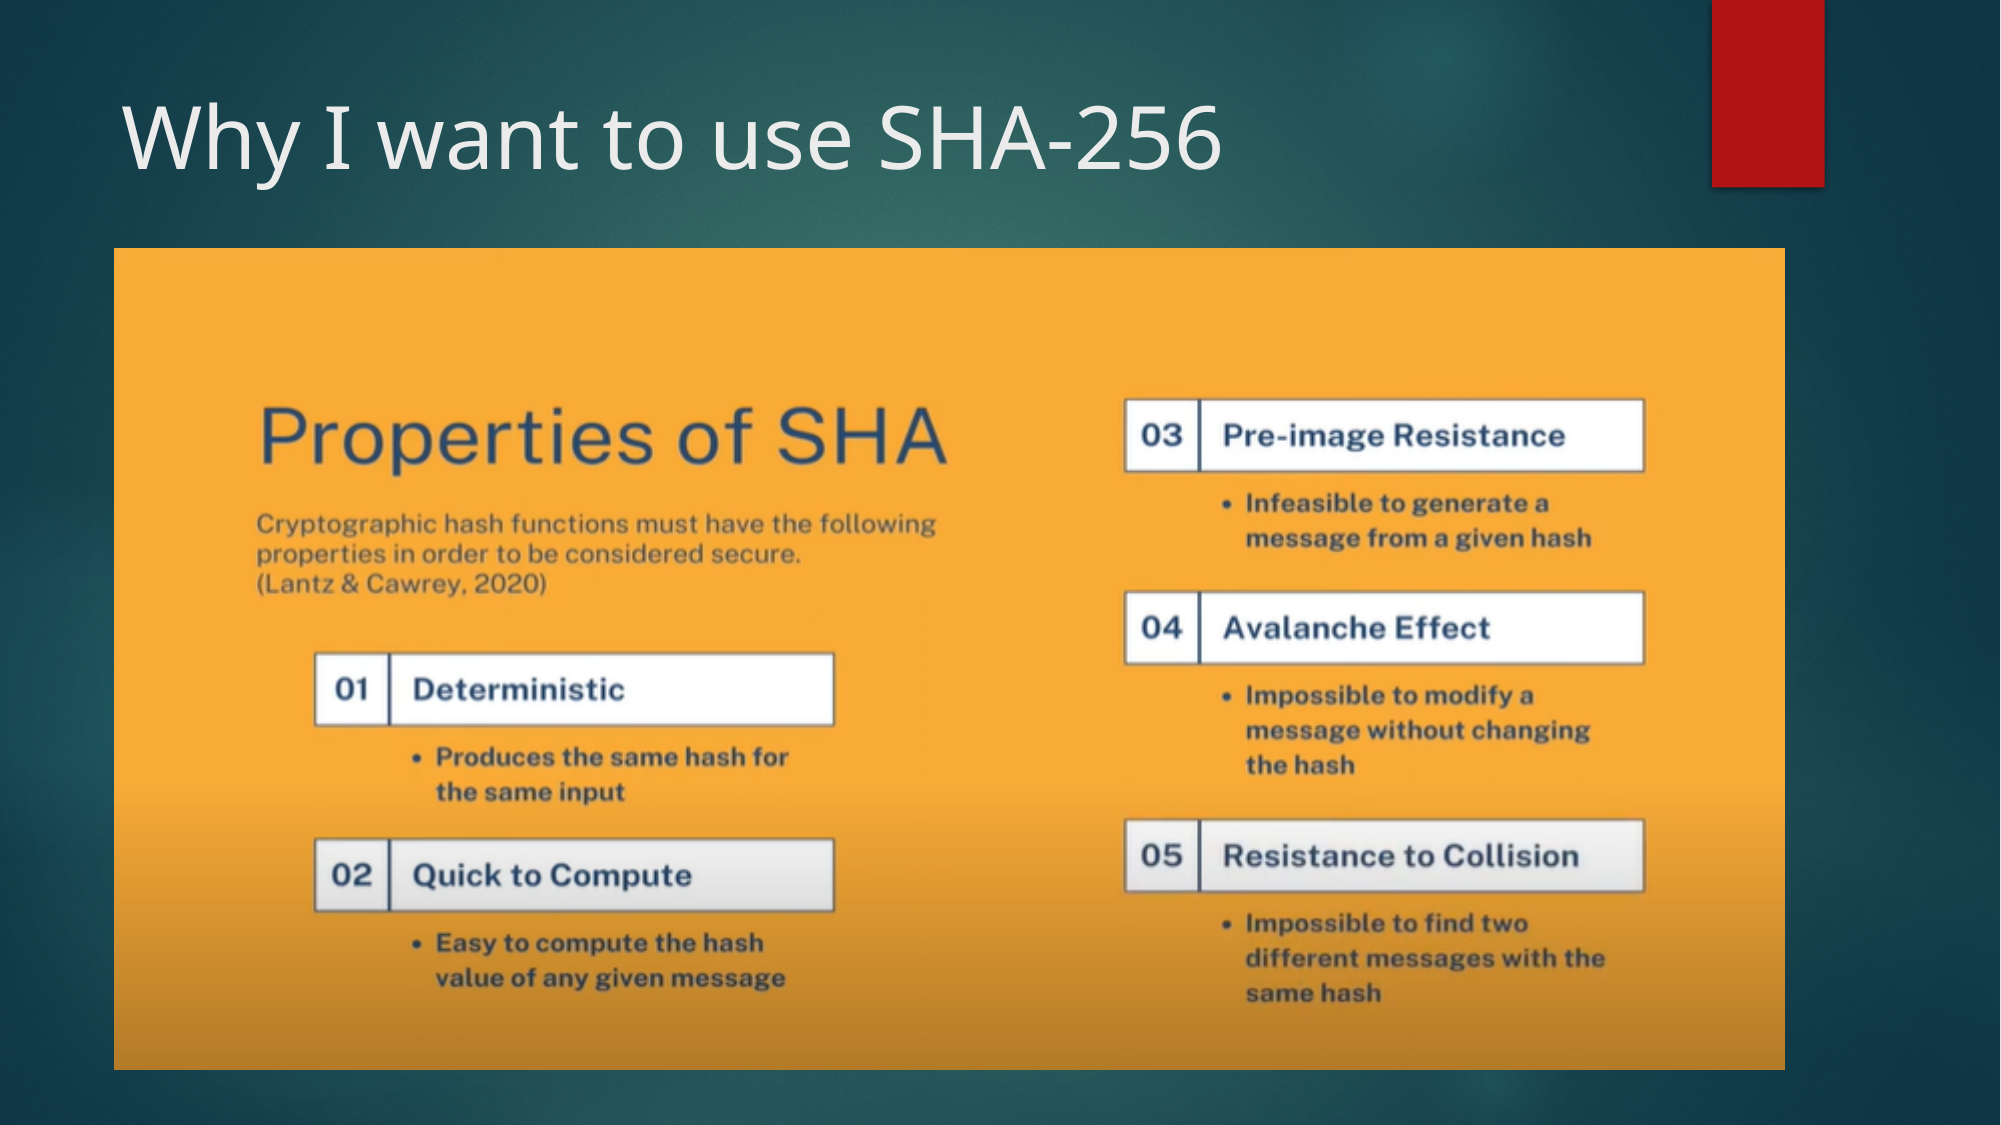

# Why I want to use SHA-256